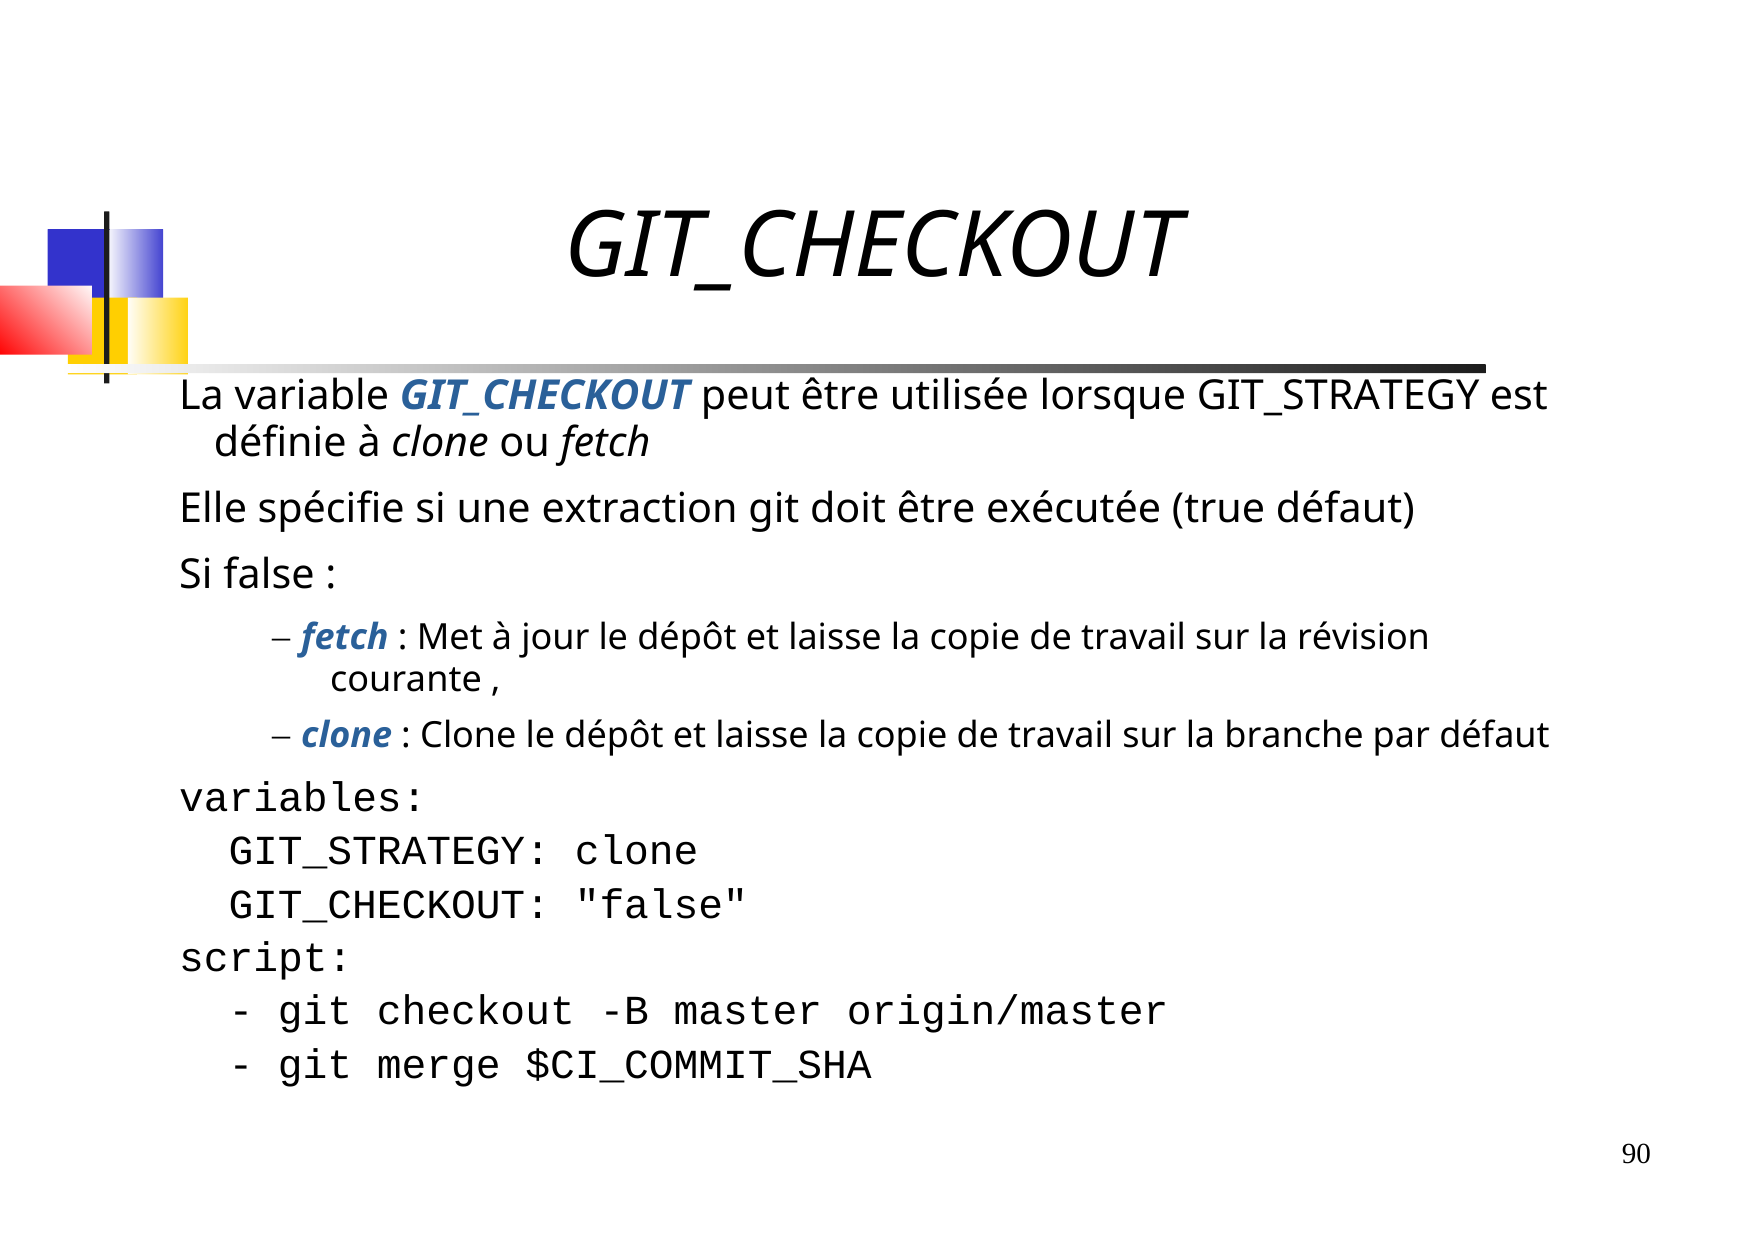

# GIT_CHECKOUT
La variable GIT_CHECKOUT peut être utilisée lorsque GIT_STRATEGY est définie à clone ou fetch
Elle spécifie si une extraction git doit être exécutée (true défaut)
Si false :
fetch : Met à jour le dépôt et laisse la copie de travail sur la révision courante ,
clone : Clone le dépôt et laisse la copie de travail sur la branche par défaut
variables:
 GIT_STRATEGY: clone
 GIT_CHECKOUT: "false"
script:
 - git checkout -B master origin/master
 - git merge $CI_COMMIT_SHA